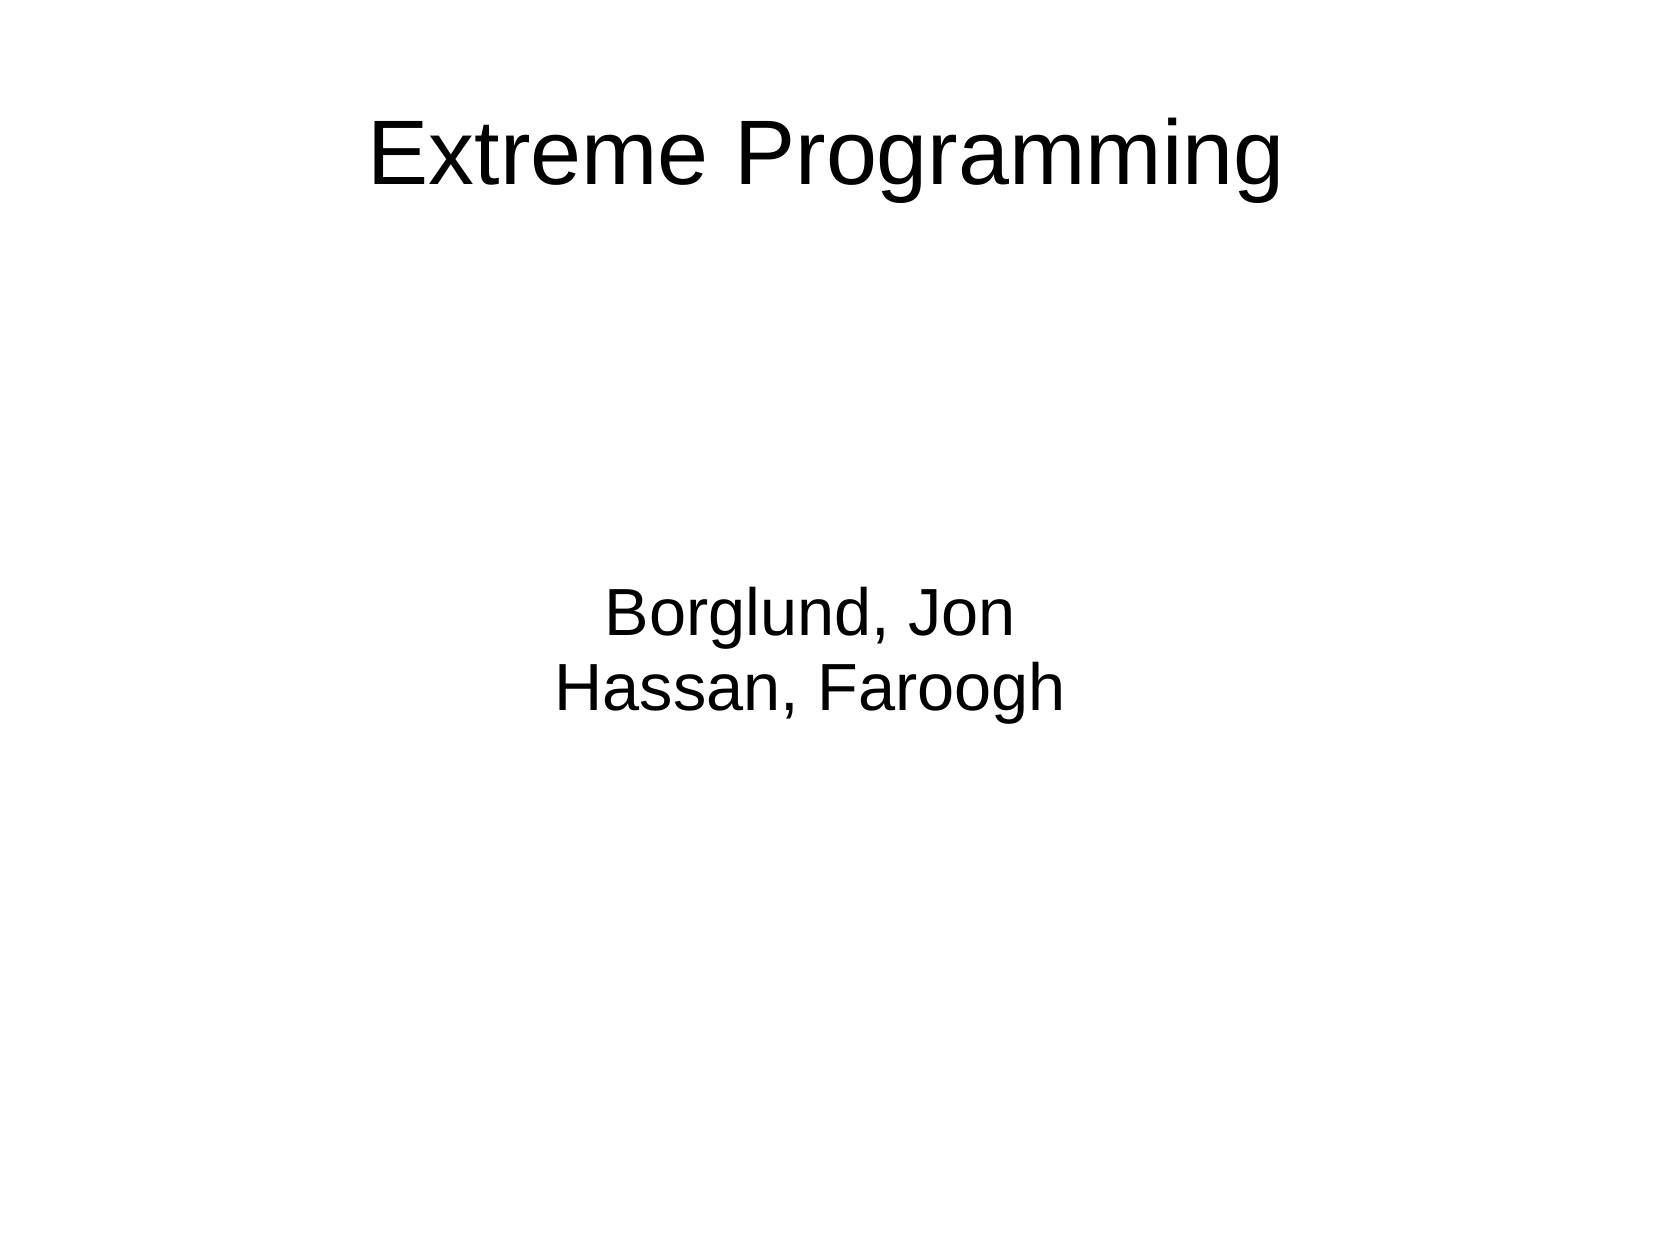

# Extreme Programming
Borglund, Jon
Hassan, Faroogh